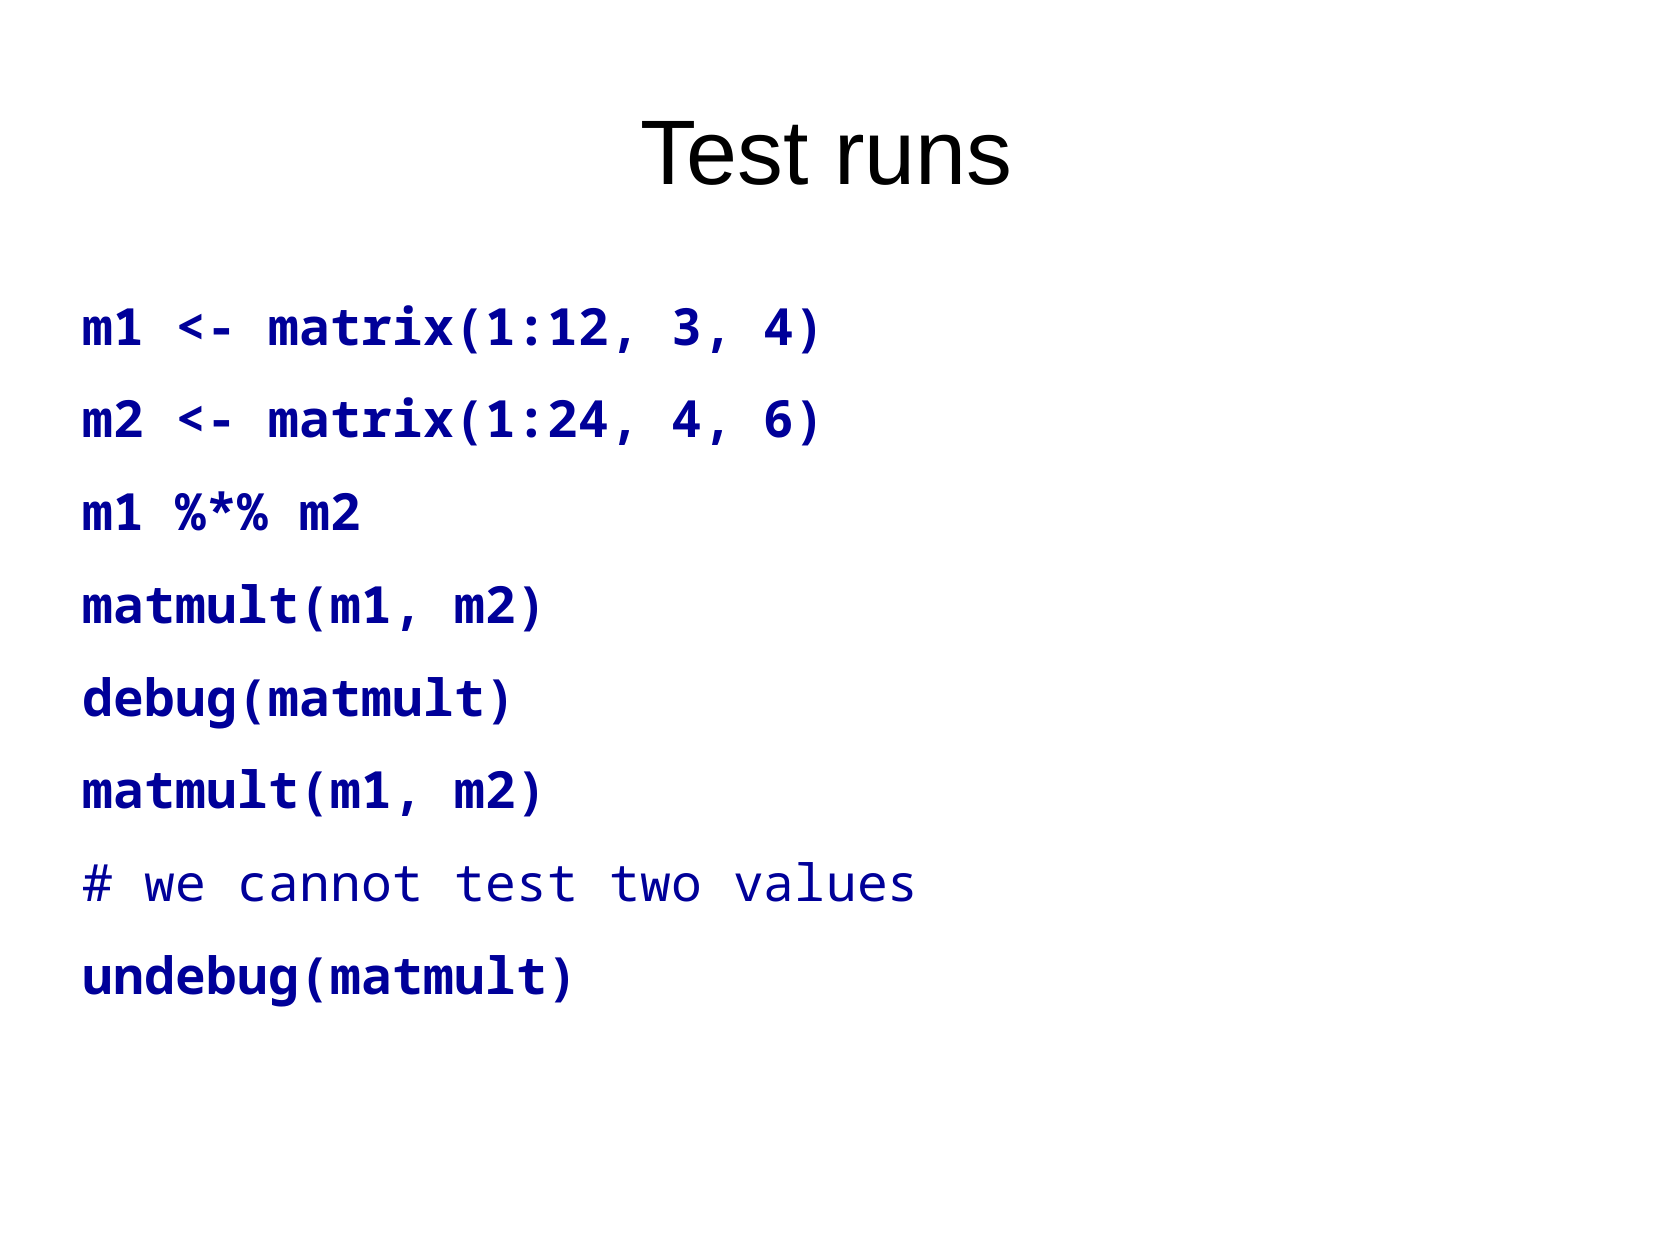

# Test runs
m1 <- matrix(1:12, 3, 4)
m2 <- matrix(1:24, 4, 6)
m1 %*% m2
matmult(m1, m2)
debug(matmult)
matmult(m1, m2)
# we cannot test two values
undebug(matmult)